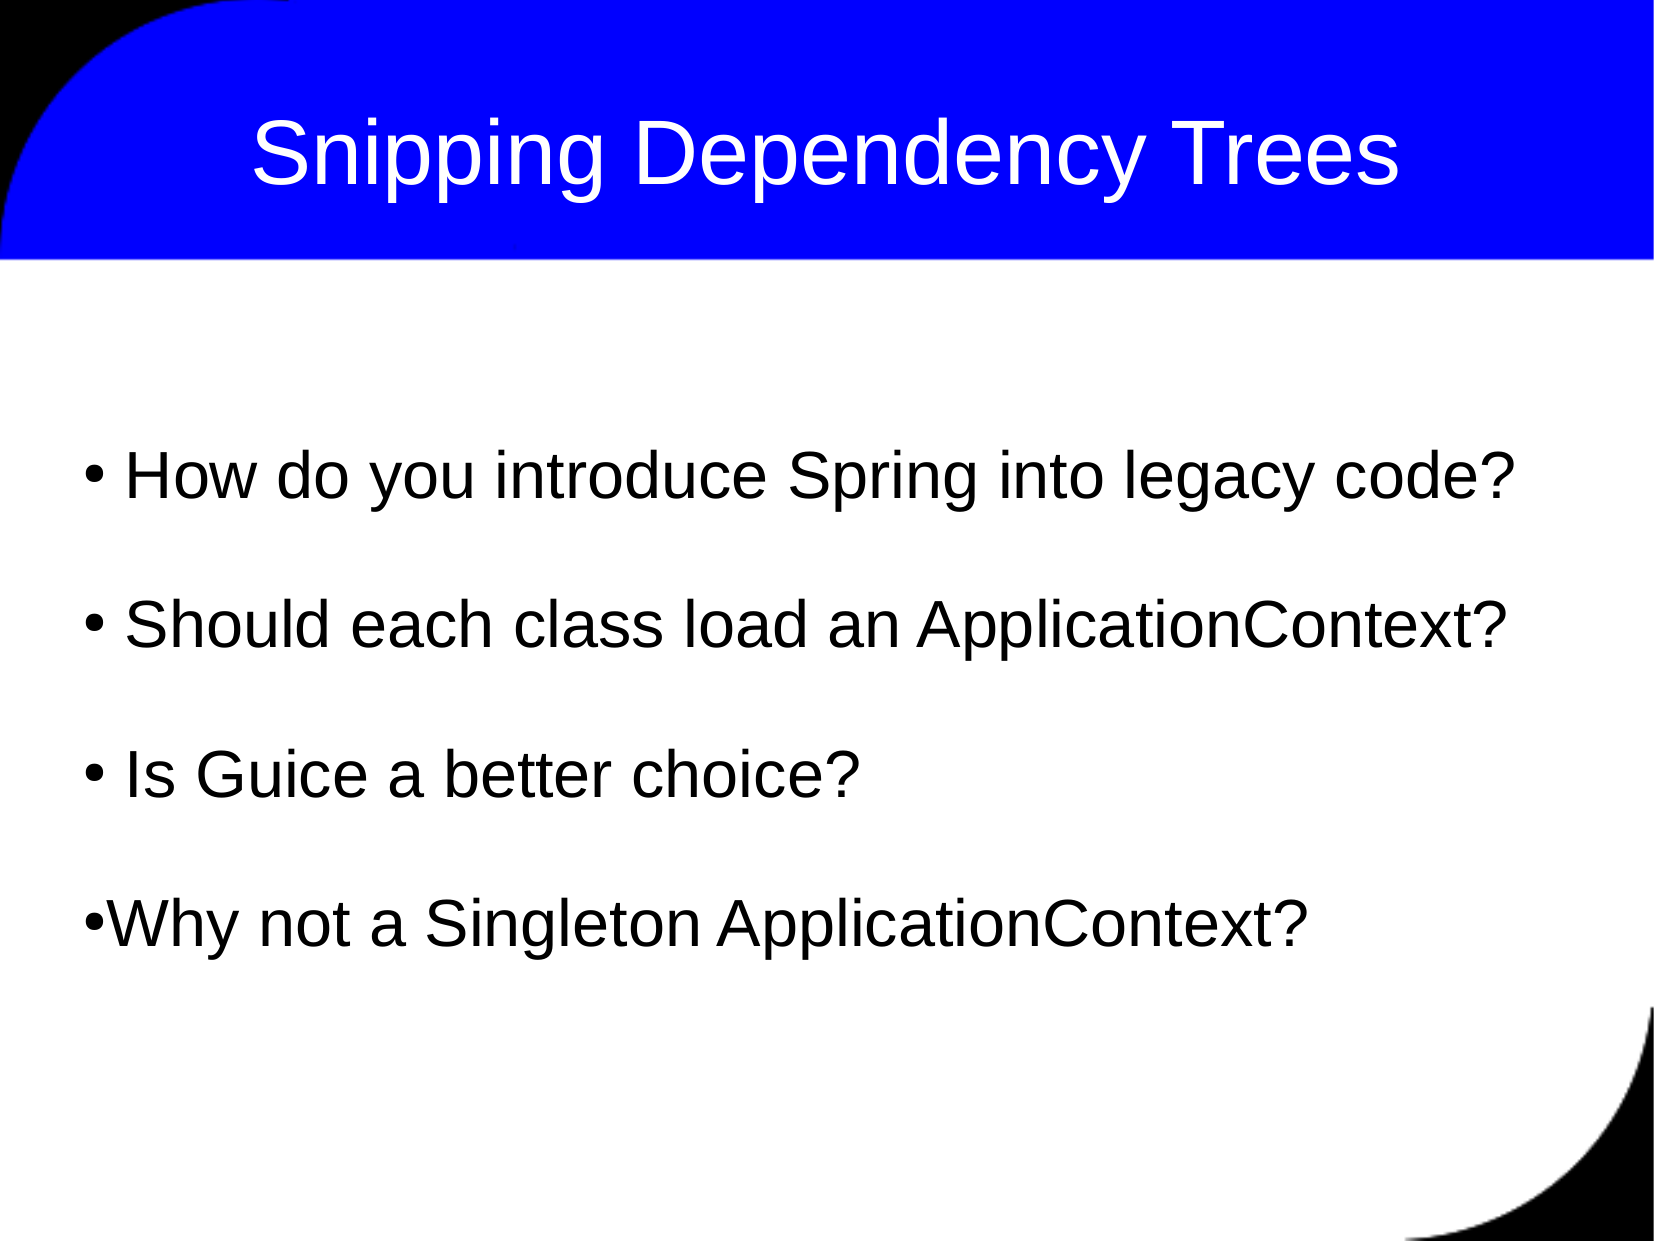

# Snipping Dependency Trees
 How do you introduce Spring into legacy code?
 Should each class load an ApplicationContext?
 Is Guice a better choice?
Why not a Singleton ApplicationContext?